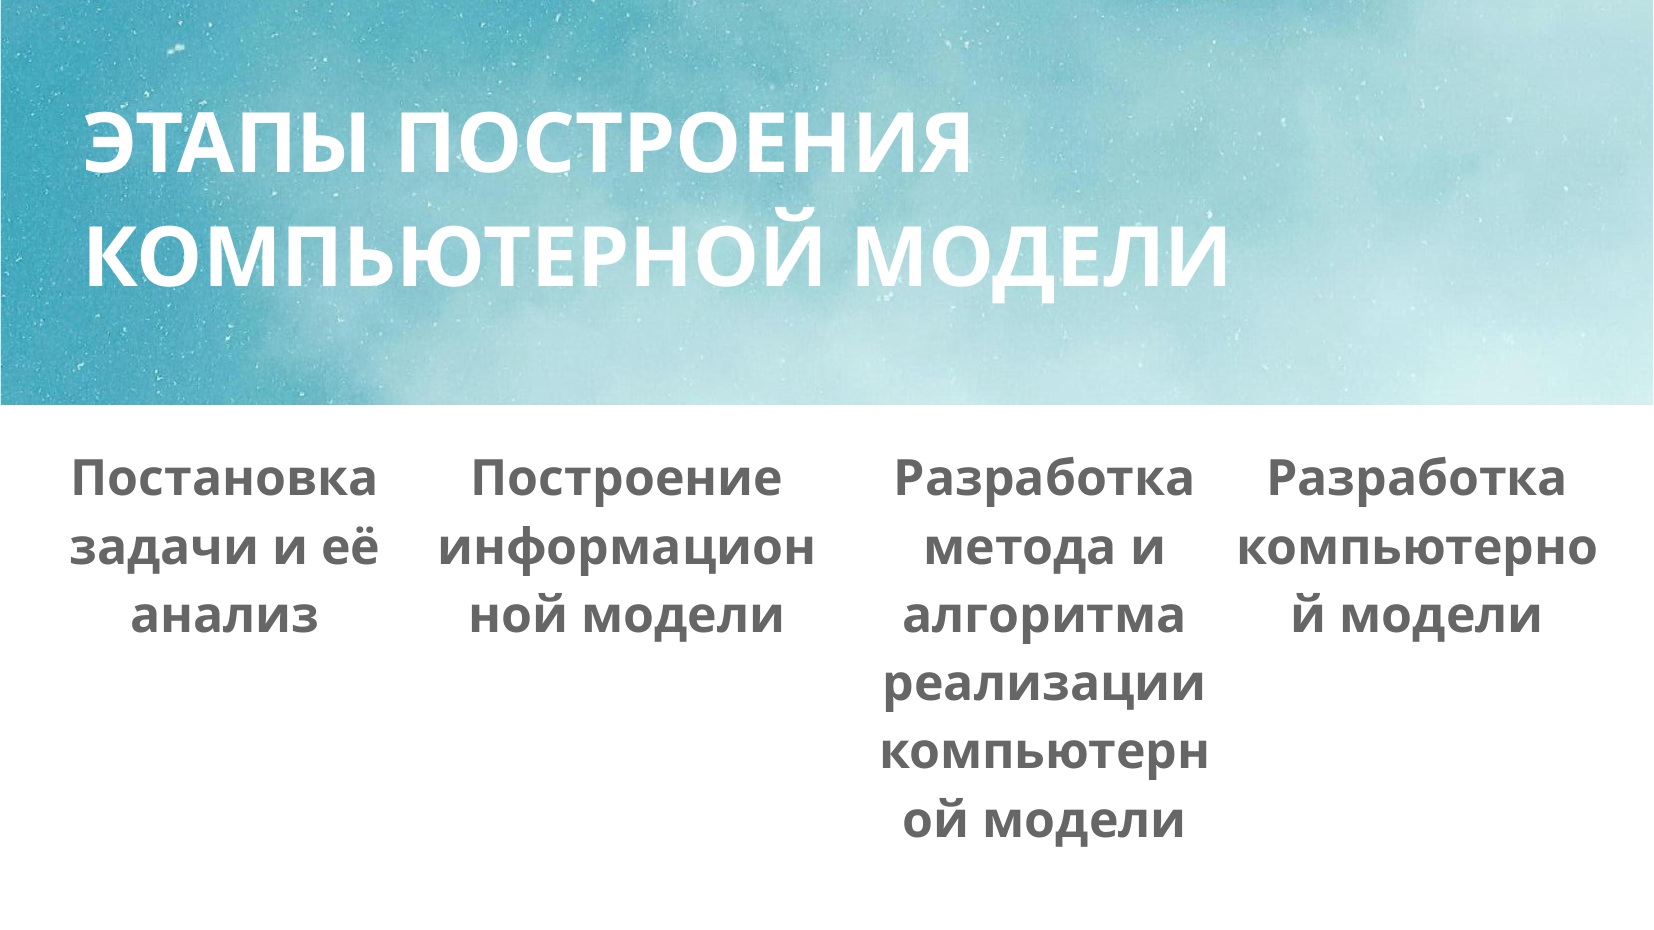

# ЭТАПЫ ПОСТРОЕНИЯ КОМПЬЮТЕРНОЙ МОДЕЛИ
Постановка задачи и её анализ
Построение информационной модели
Разработка метода и алгоритма реализации компьютерной модели
Разработка компьютерной модели